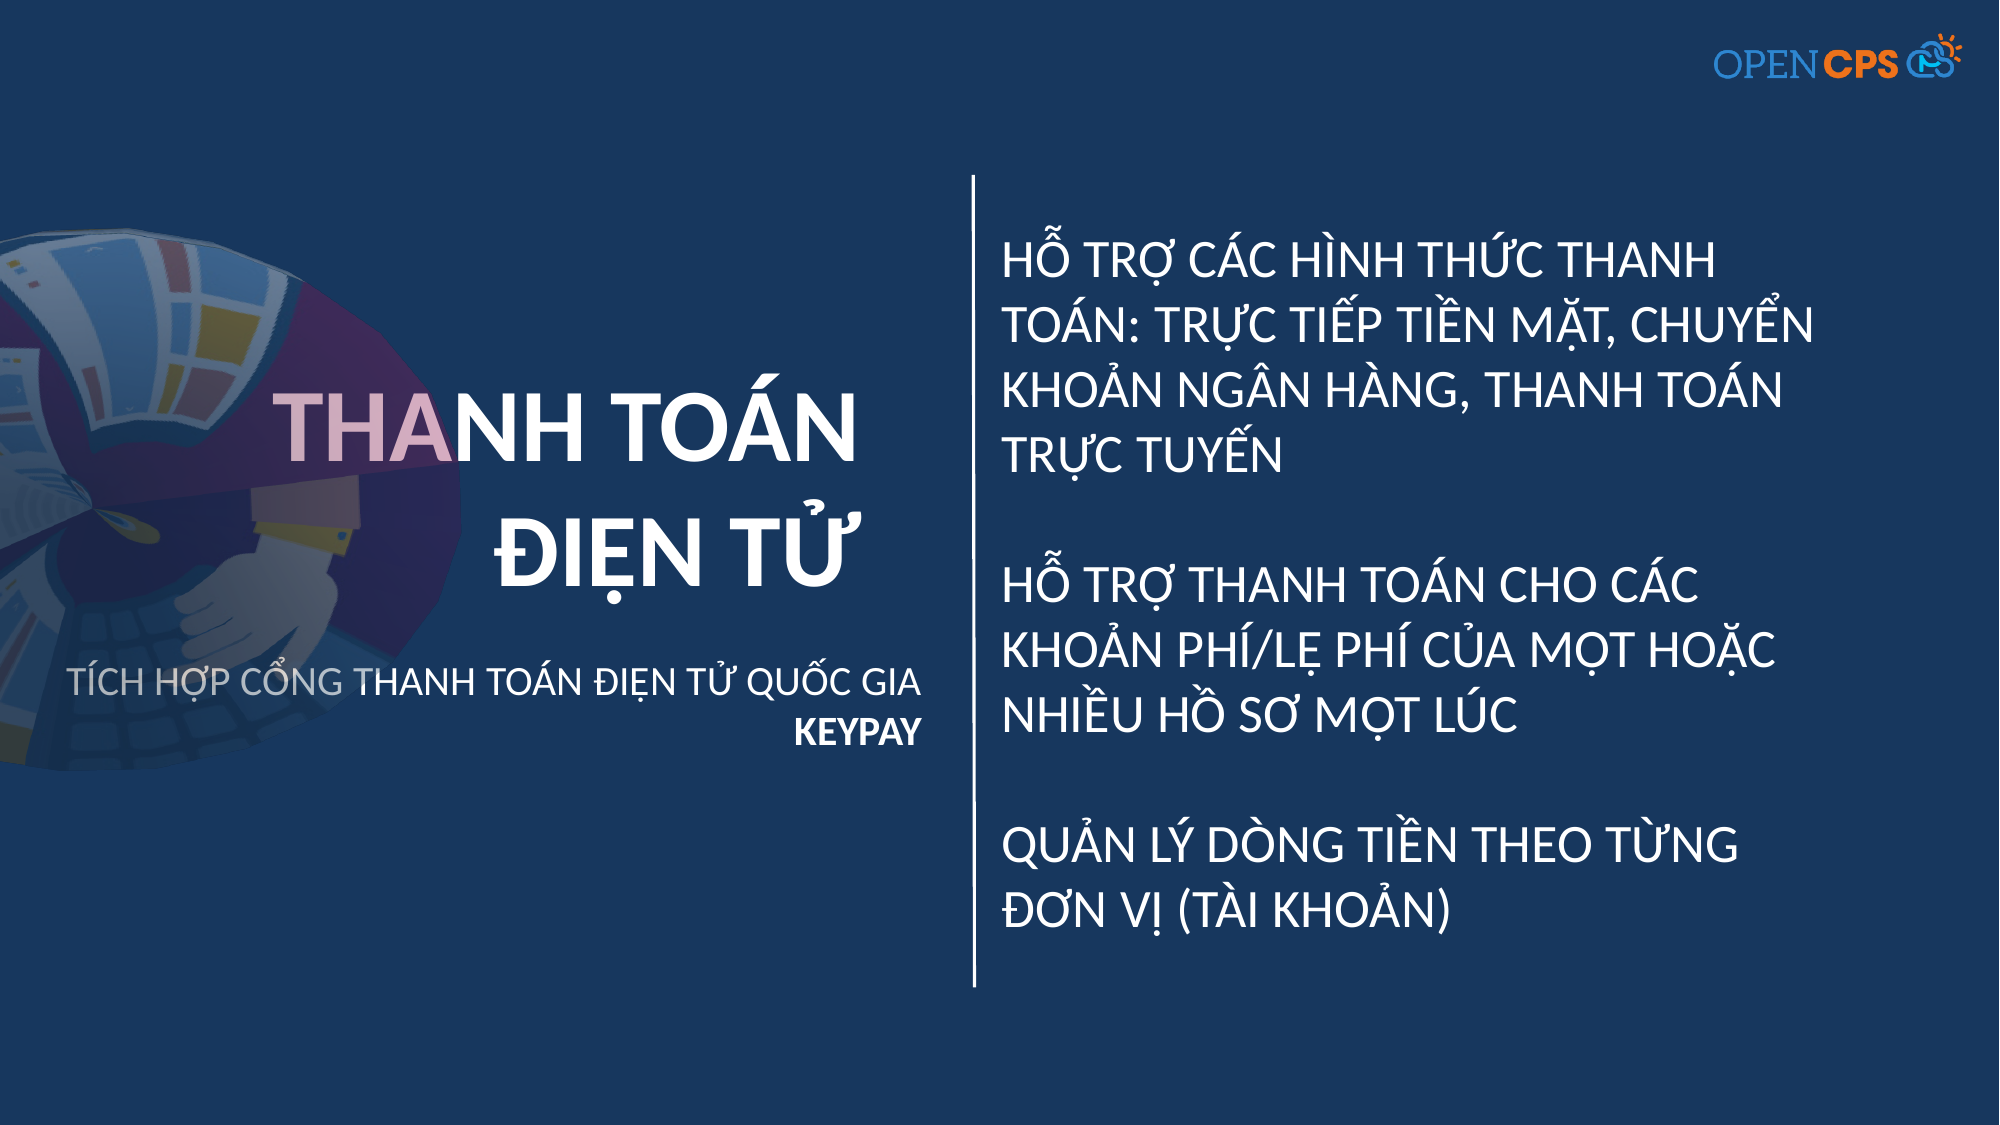

HỖ TRỢ CÁC HÌNH THỨC THANH TOÁN: TRỰC TIẾP TIỀN MẶT, CHUYỂN KHOẢN NGÂN HÀNG, THANH TOÁN TRỰC TUYẾN
HỖ TRỢ THANH TOÁN CHO CÁC KHOẢN PHÍ/LỆ PHÍ CỦA MỘT HOẶC NHIỀU HỒ SƠ MỘT LÚC
QUẢN LÝ DÒNG TIỀN THEO TỪNG ĐƠN VỊ (TÀI KHOẢN)
THANH TOÁN
ĐIỆN TỬ
TÍCH HỢP CỔNG THANH TOÁN ĐIỆN TỬ QUỐC GIA KEYPAY